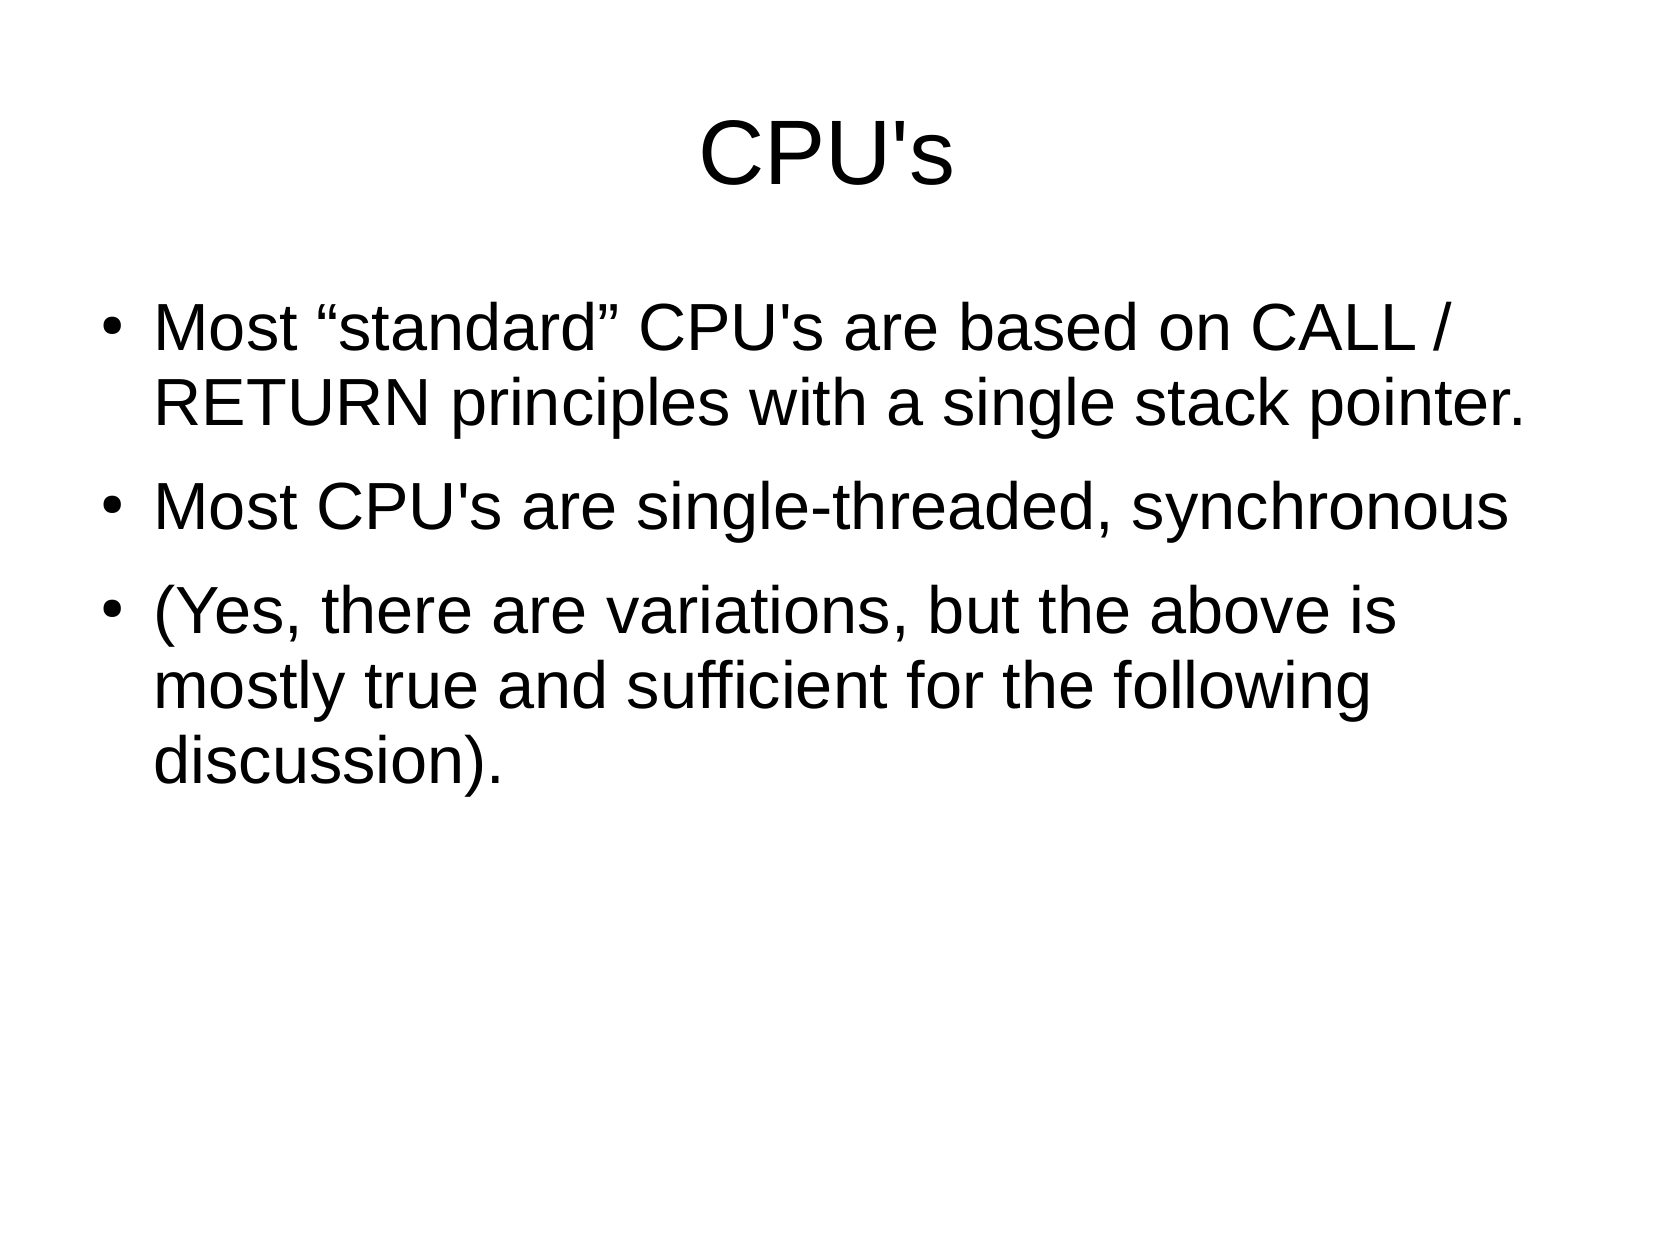

# CPU's
Most “standard” CPU's are based on CALL / RETURN principles with a single stack pointer.
Most CPU's are single-threaded, synchronous
(Yes, there are variations, but the above is mostly true and sufficient for the following discussion).